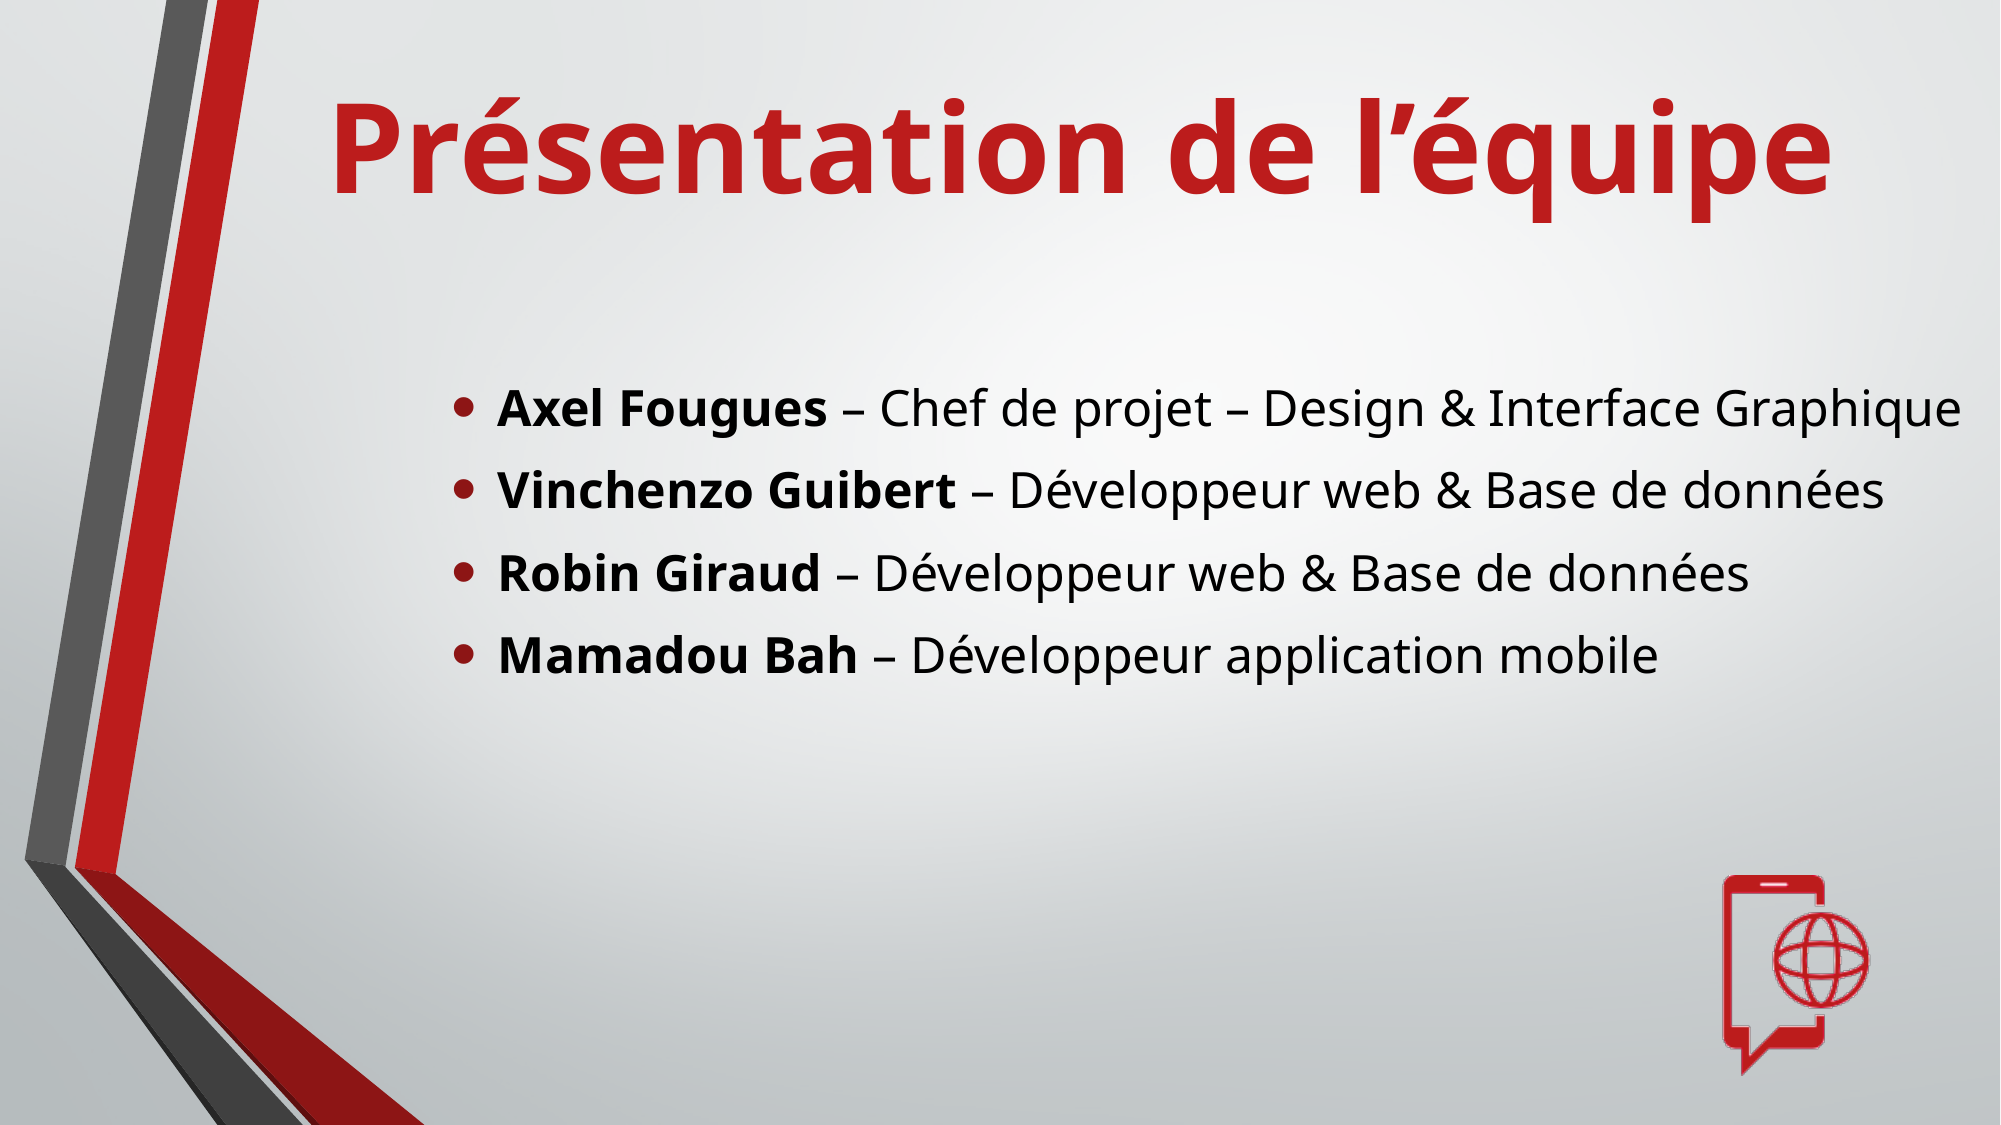

# Présentation de l’équipe
Axel Fougues – Chef de projet – Design & Interface Graphique
Vinchenzo Guibert – Développeur web & Base de données
Robin Giraud – Développeur web & Base de données
Mamadou Bah – Développeur application mobile